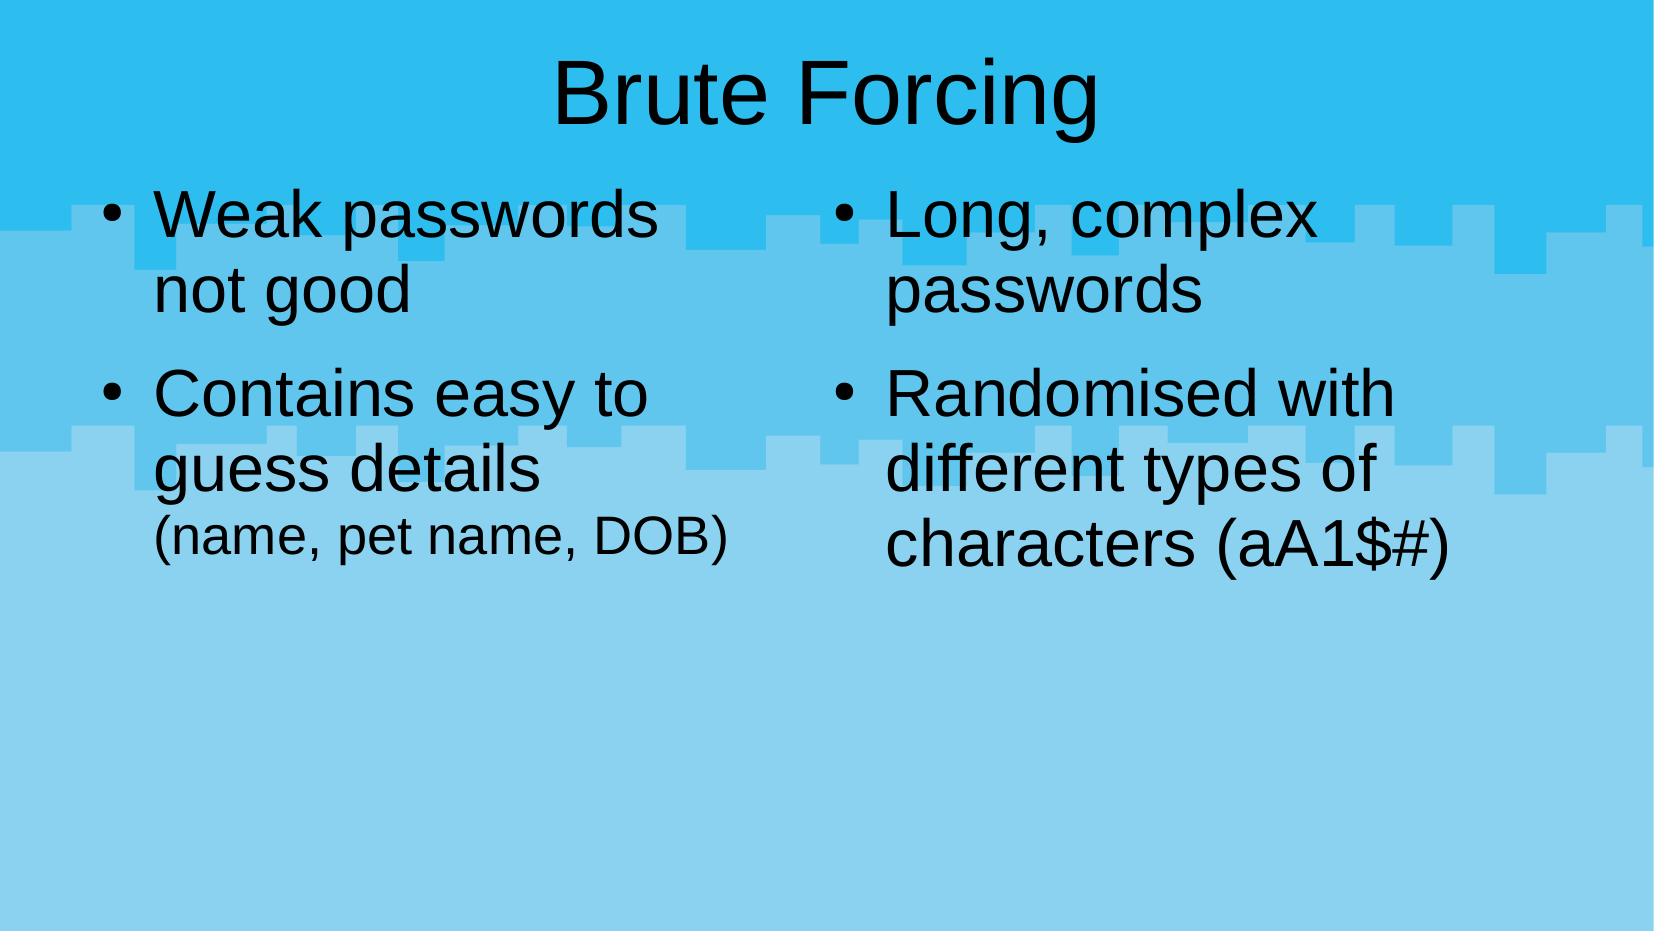

# Brute Forcing
Weak passwords not good
Contains easy to guess details
(name, pet name, DOB)
Long, complex passwords
Randomised with different types of characters (aA1$#)